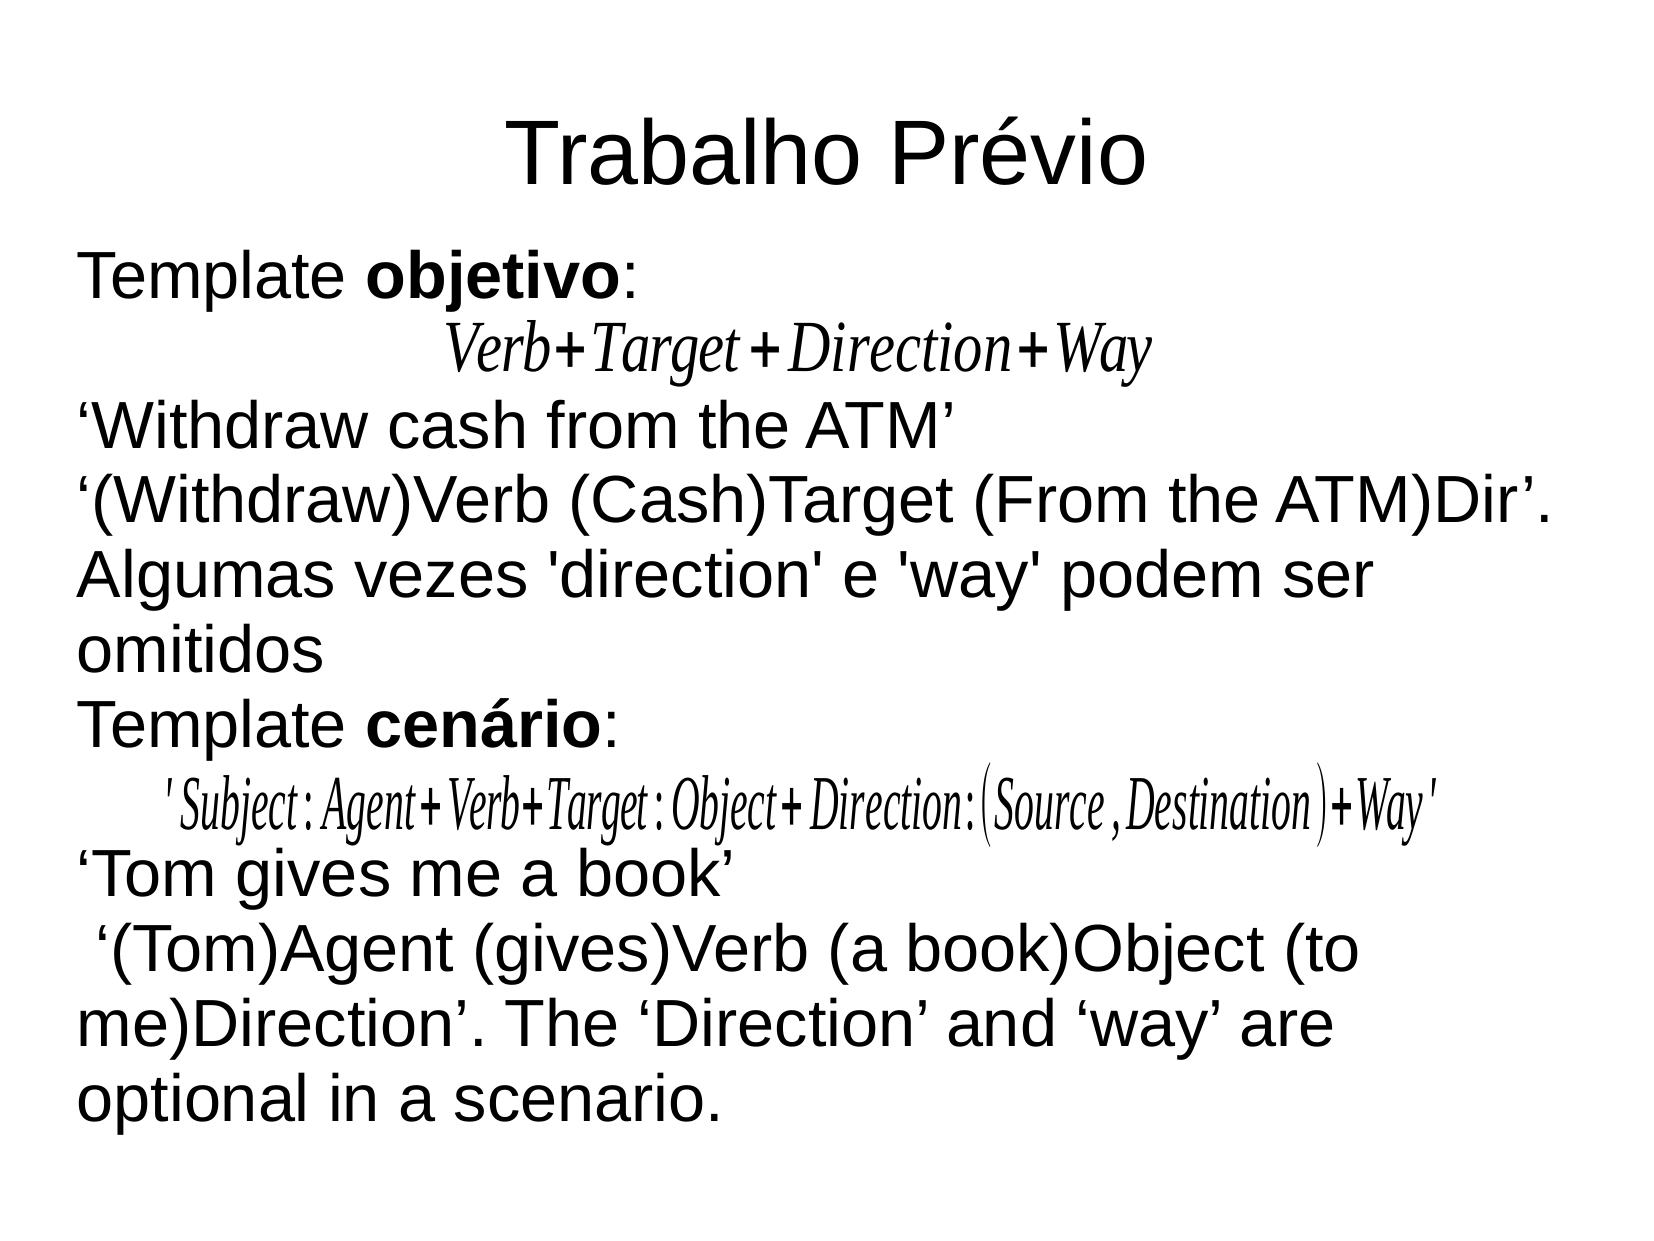

Template objetivo:
‘Withdraw cash from the ATM’
‘(Withdraw)Verb (Cash)Target (From the ATM)Dir’.
Algumas vezes 'direction' e 'way' podem ser omitidos
Template cenário:
‘Tom gives me a book’
 ‘(Tom)Agent (gives)Verb (a book)Object (to
me)Direction’. The ‘Direction’ and ‘way’ are optional in a scenario.
# Trabalho Prévio